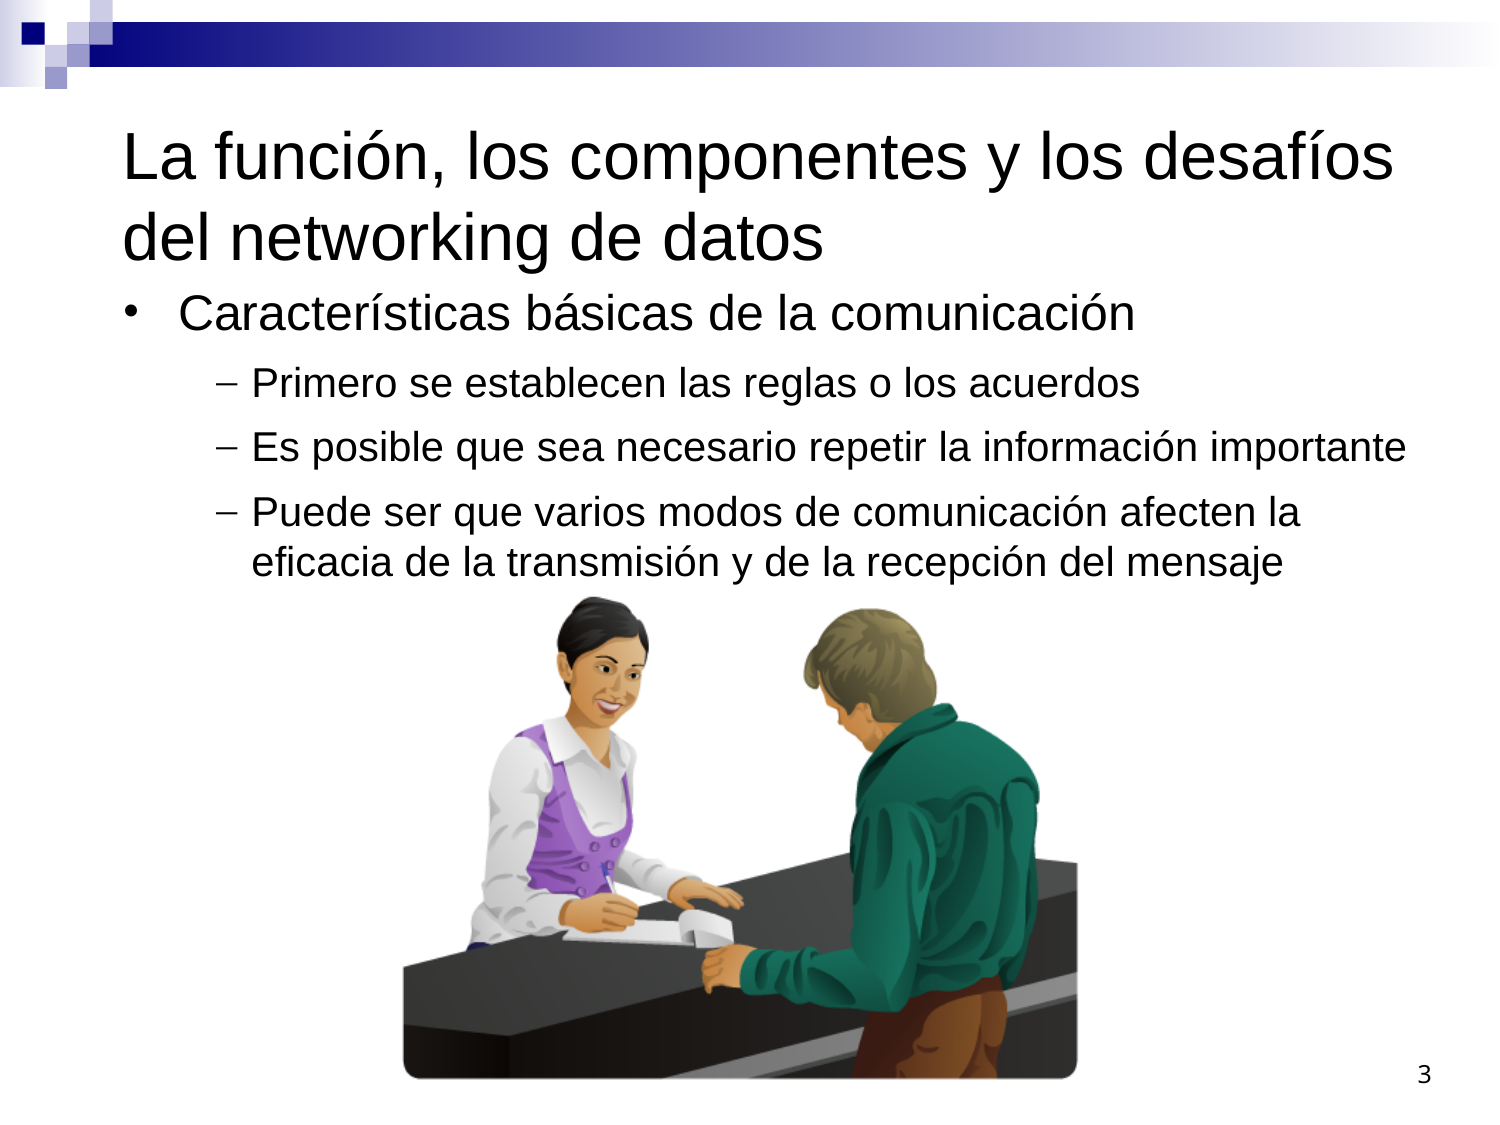

La función, los componentes y los desafíos del networking de datos
Características básicas de la comunicación
 Primero se establecen las reglas o los acuerdos
 Es posible que sea necesario repetir la información importante
 Puede ser que varios modos de comunicación afecten la
 eficacia de la transmisión y de la recepción del mensaje